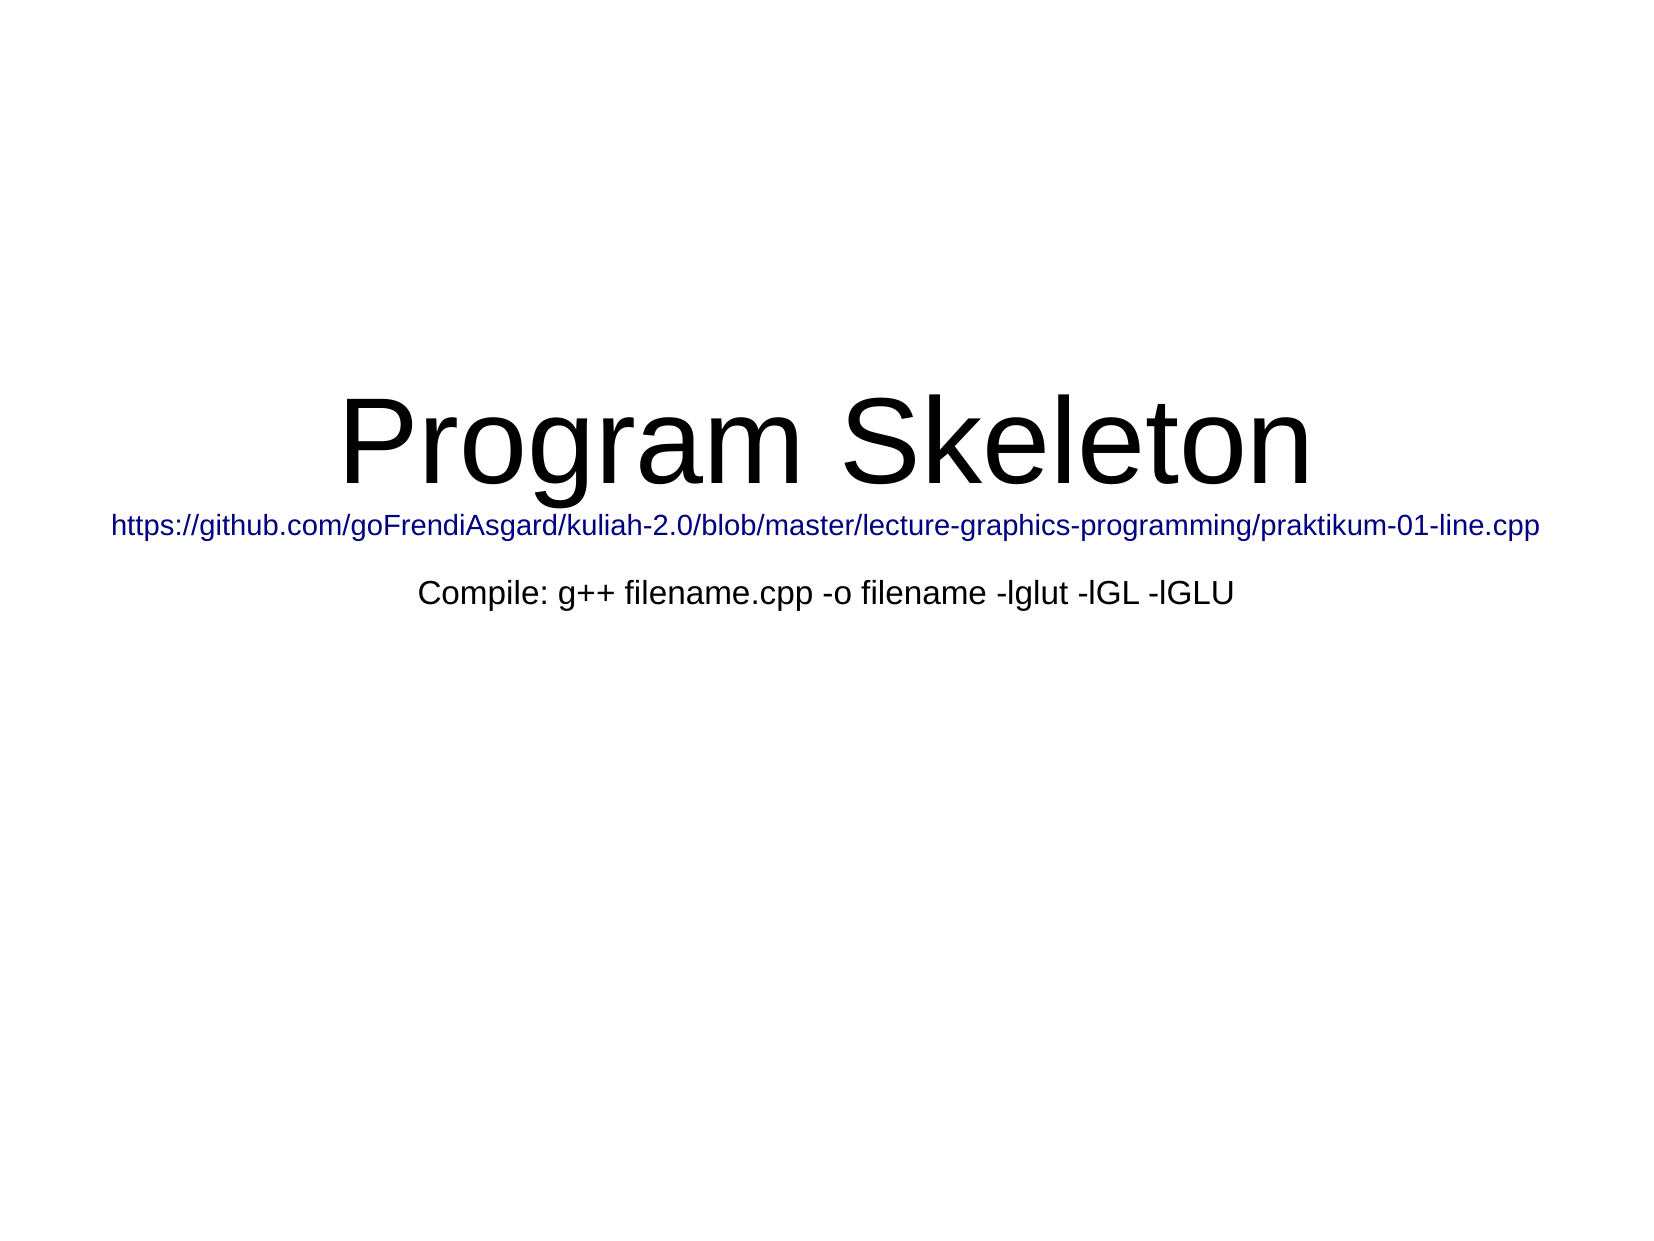

# Program Skeleton https://github.com/goFrendiAsgard/kuliah-2.0/blob/master/lecture-graphics-programming/praktikum-01-line.cpp Compile: g++ filename.cpp -o filename -lglut -lGL -lGLU